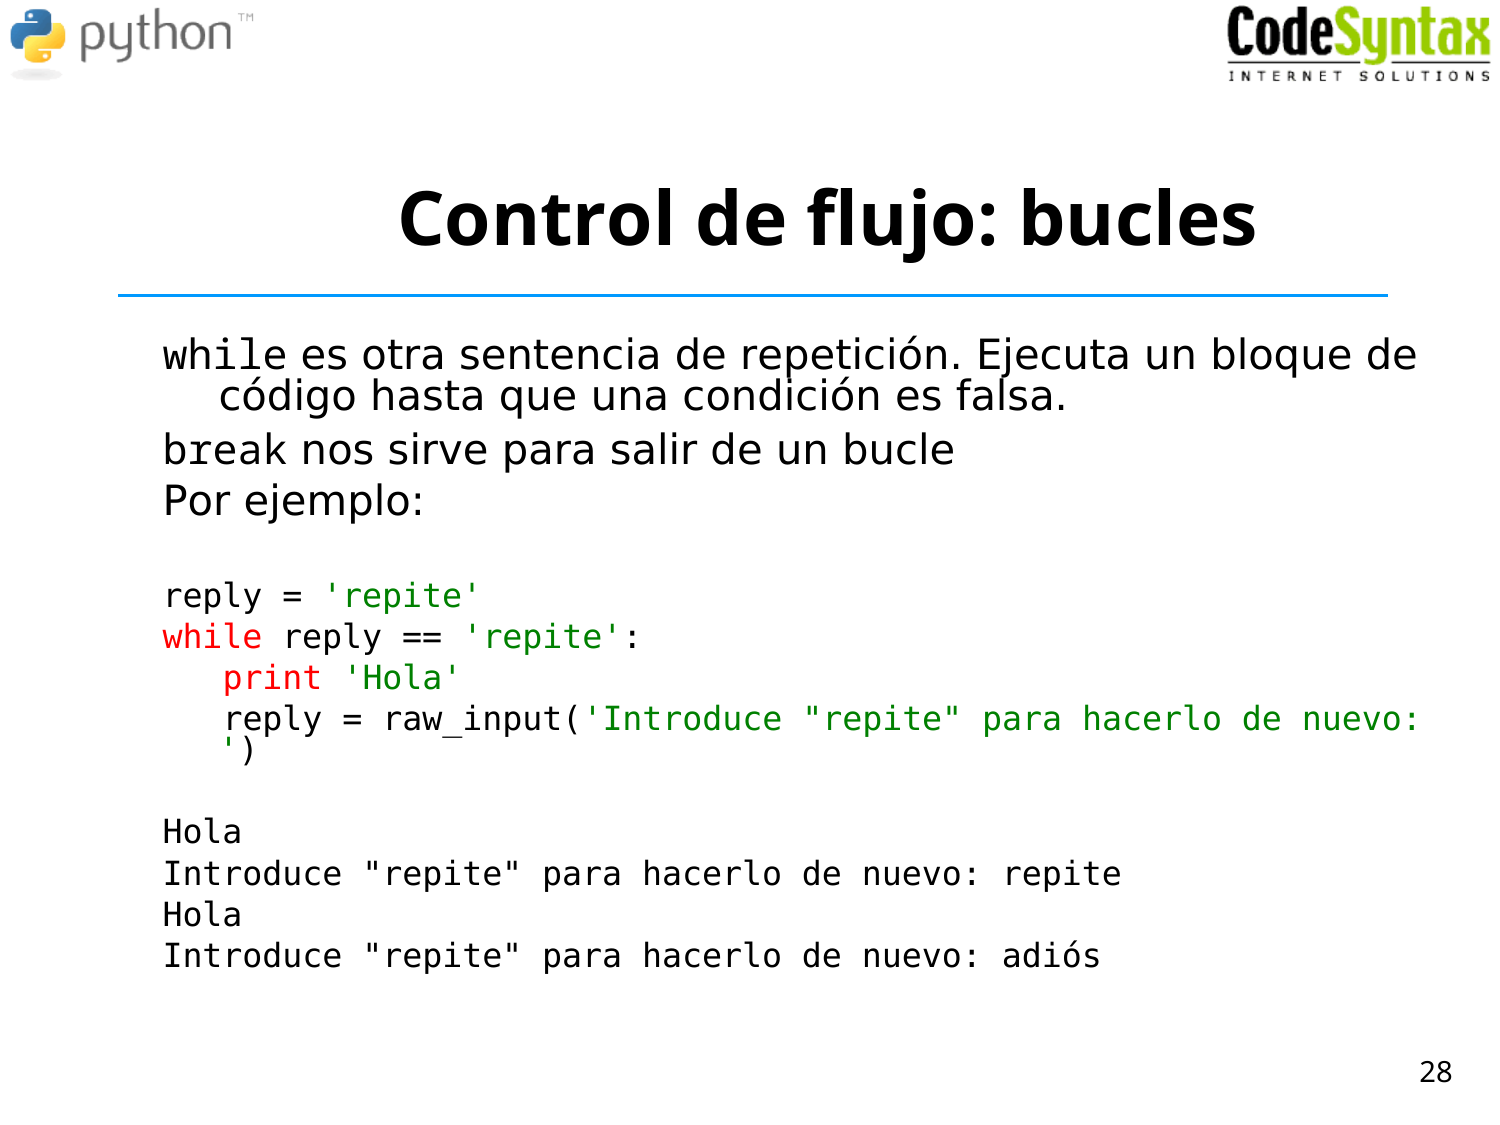

# Control de flujo: bucles
while es otra sentencia de repetición. Ejecuta un bloque de código hasta que una condición es falsa.
break nos sirve para salir de un bucle
Por ejemplo:
reply = 'repite'
while reply == 'repite':
 print 'Hola'
 reply = raw_input('Introduce "repite" para hacerlo de nuevo: ')
Hola
Introduce "repite" para hacerlo de nuevo: repite
Hola
Introduce "repite" para hacerlo de nuevo: adiós
28